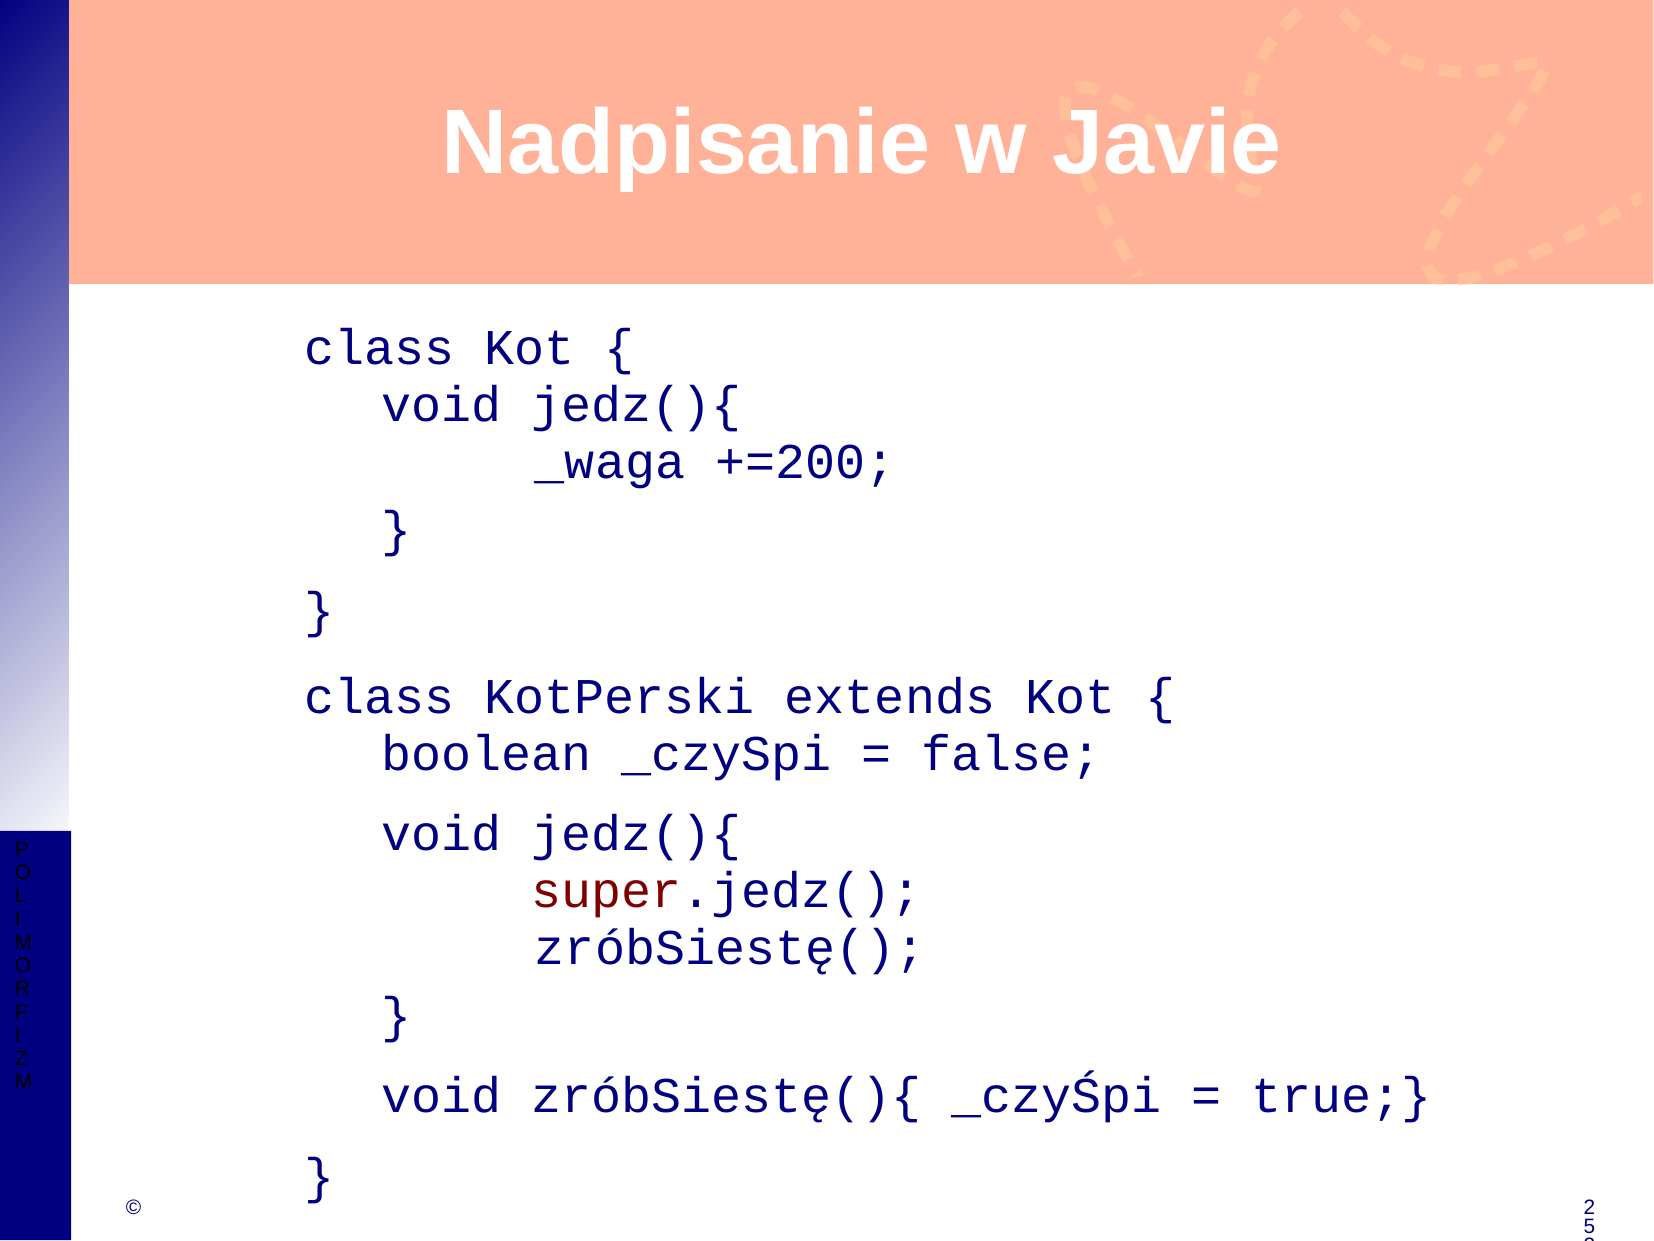

# Nadpisanie w Javie
class Kot {
void jedz(){
_waga +=200;
}
}
class KotPerski extends Kot {
boolean _czySpi = false;
void jedz(){
 super.jedz();
zróbSiestę();
}
void zróbSiestę(){ _czyŚpi = true;}
}
P
O
L
I
M
O
R
F
I
Z
M